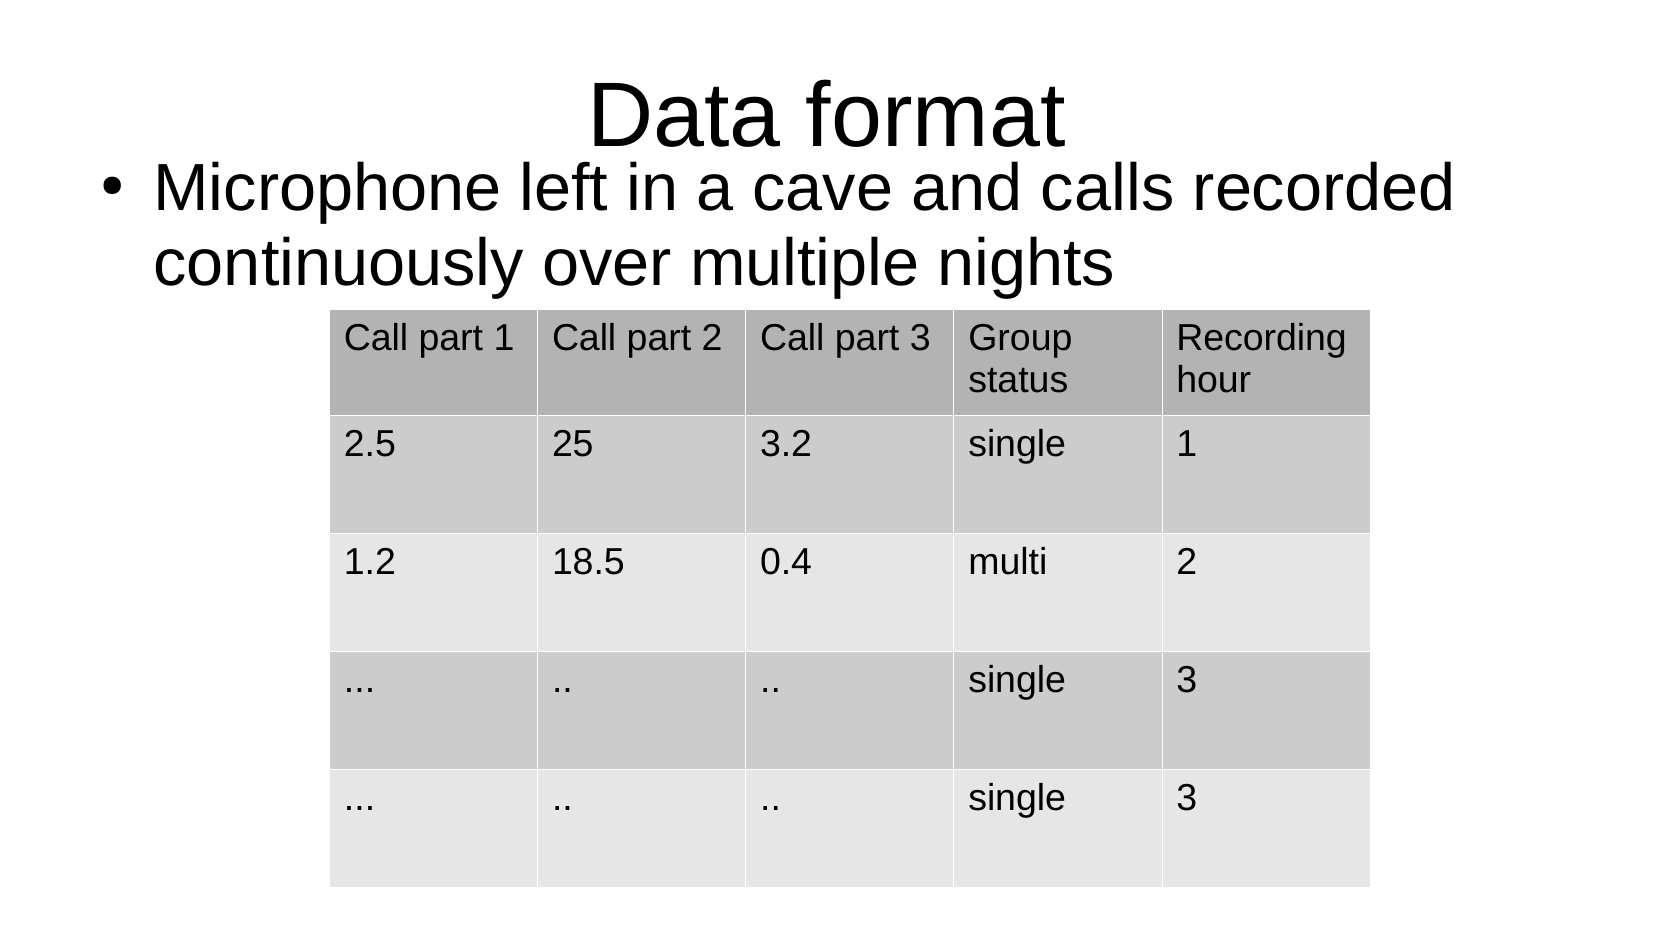

# Data format
Microphone left in a cave and calls recorded continuously over multiple nights
| Call part 1 | Call part 2 | Call part 3 | Group status | Recording hour |
| --- | --- | --- | --- | --- |
| 2.5 | 25 | 3.2 | single | 1 |
| 1.2 | 18.5 | 0.4 | multi | 2 |
| ... | .. | .. | single | 3 |
| ... | .. | .. | single | 3 |